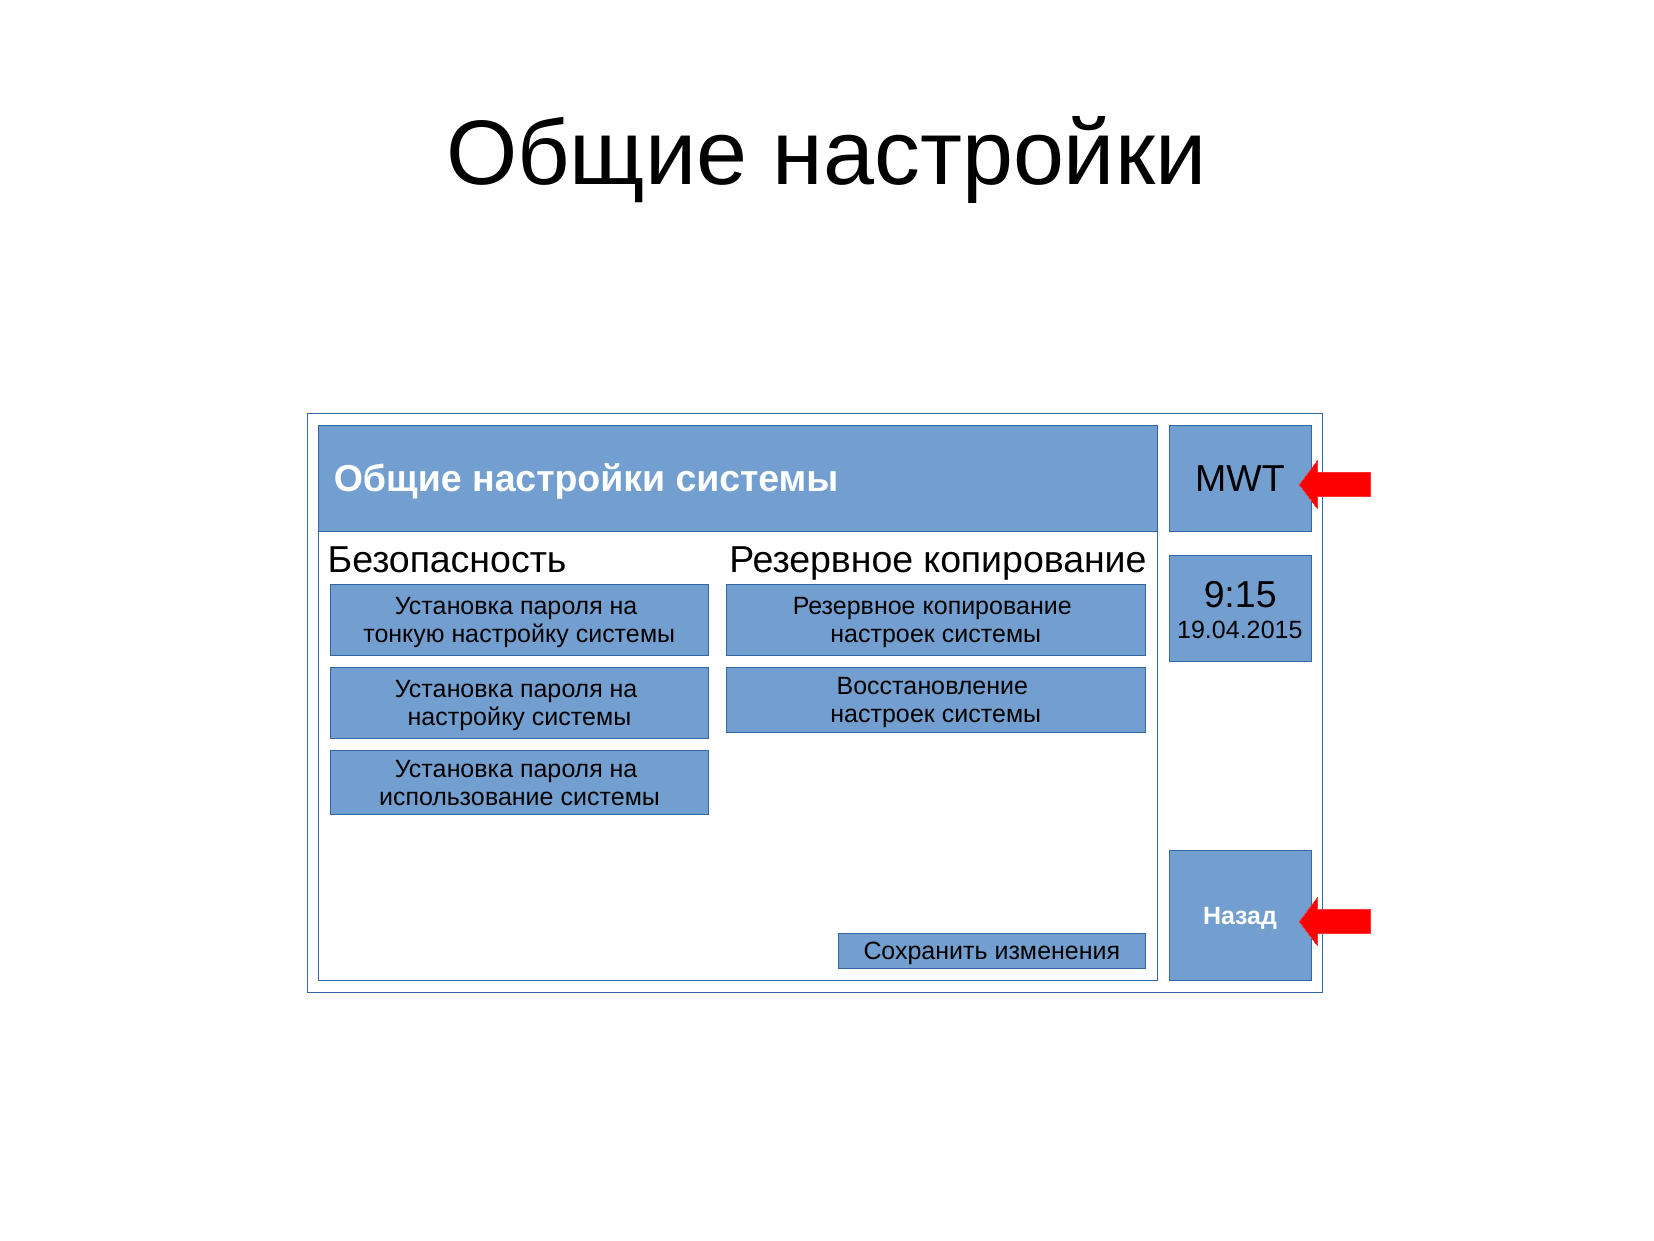

# Общие настройки
Общие настройки системы
MWT
Безопасность
Резервное копирование
9:15
19.04.2015
Установка пароля на
тонкую настройку системы
Резервное копирование
настроек системы
Установка пароля на
настройку системы
Восстановление
настроек системы
Установка пароля на
использование системы
Назад
Сохранить изменения